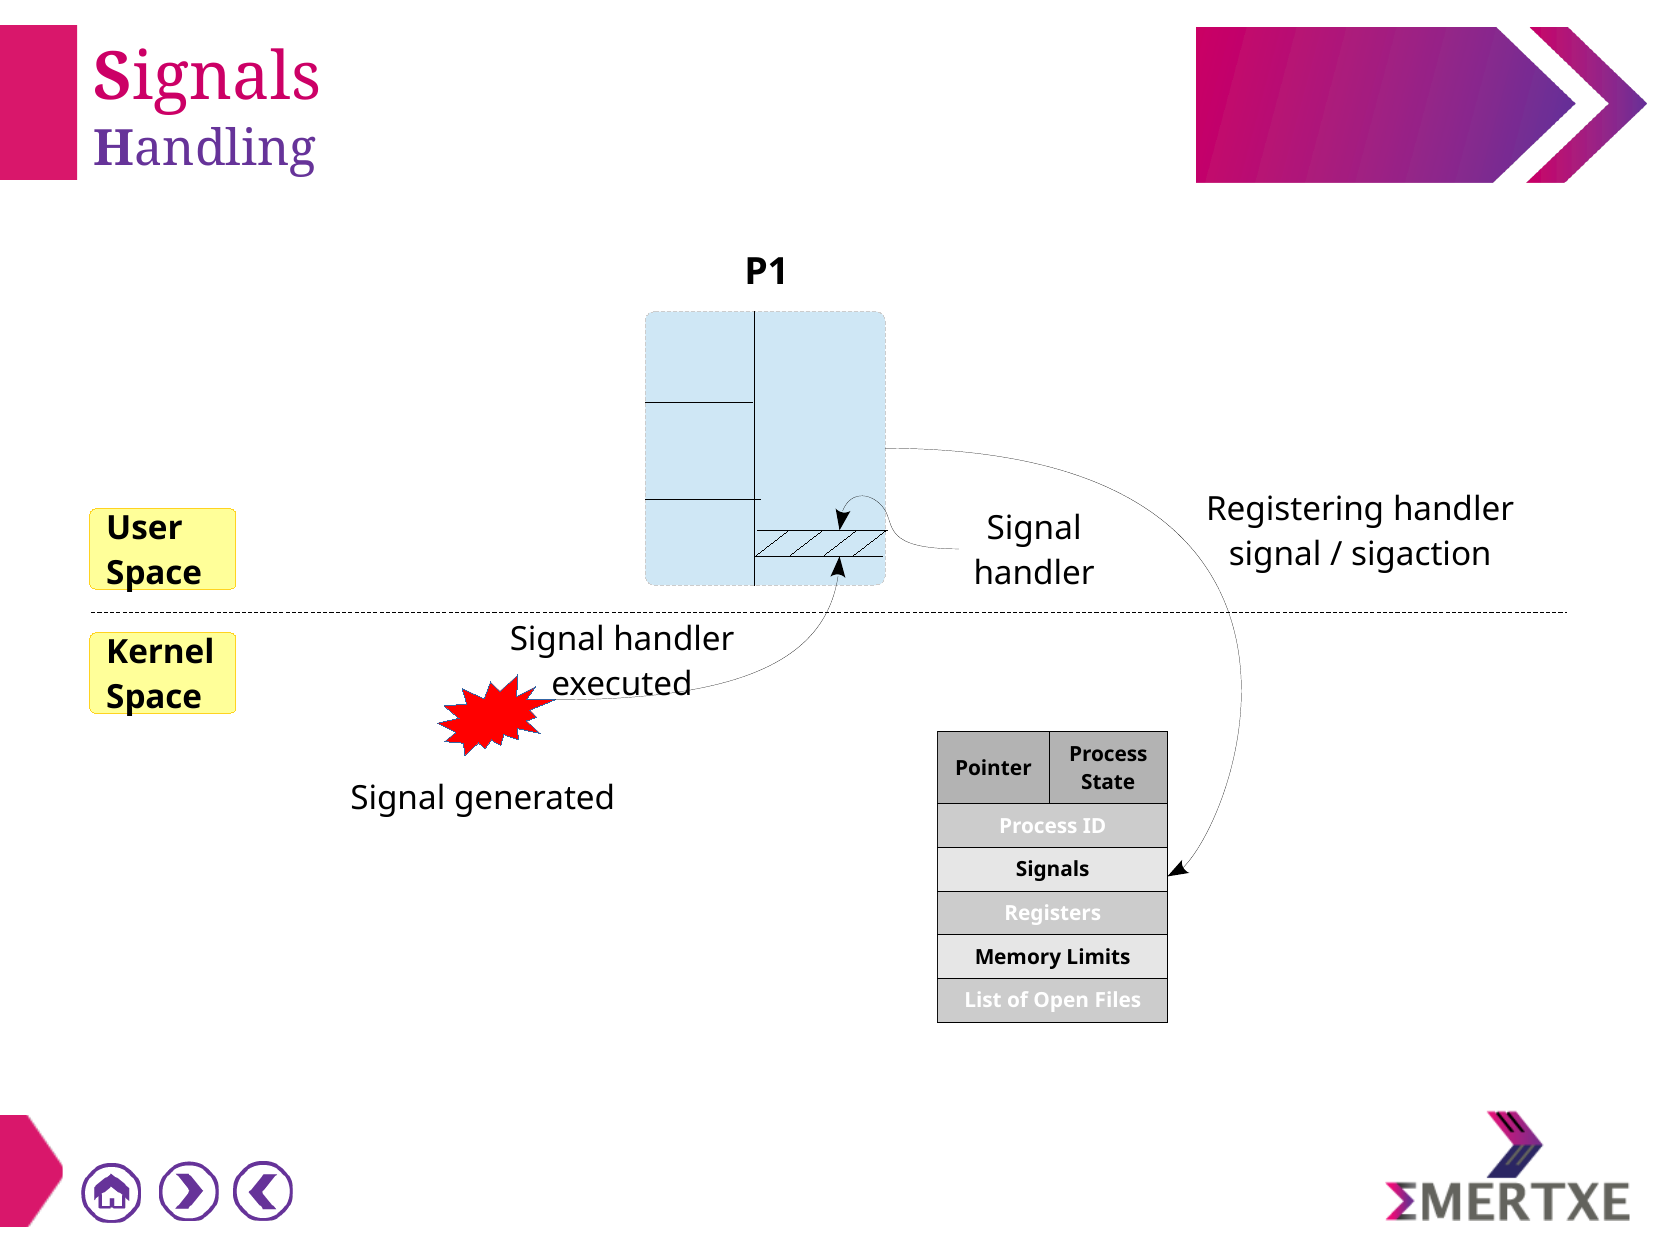

# Signals Handling
P1
Registering handler
signal / sigaction
Signal
handler
User
Space
Signal handler
executed
Kernel
Space
| Pointer | Process State |
| --- | --- |
| Process ID | |
| Signals | |
| Registers | |
| Memory Limits | |
| List of Open Files | |
Signal generated
Signals
S/w interrupt from
K/S to U/S